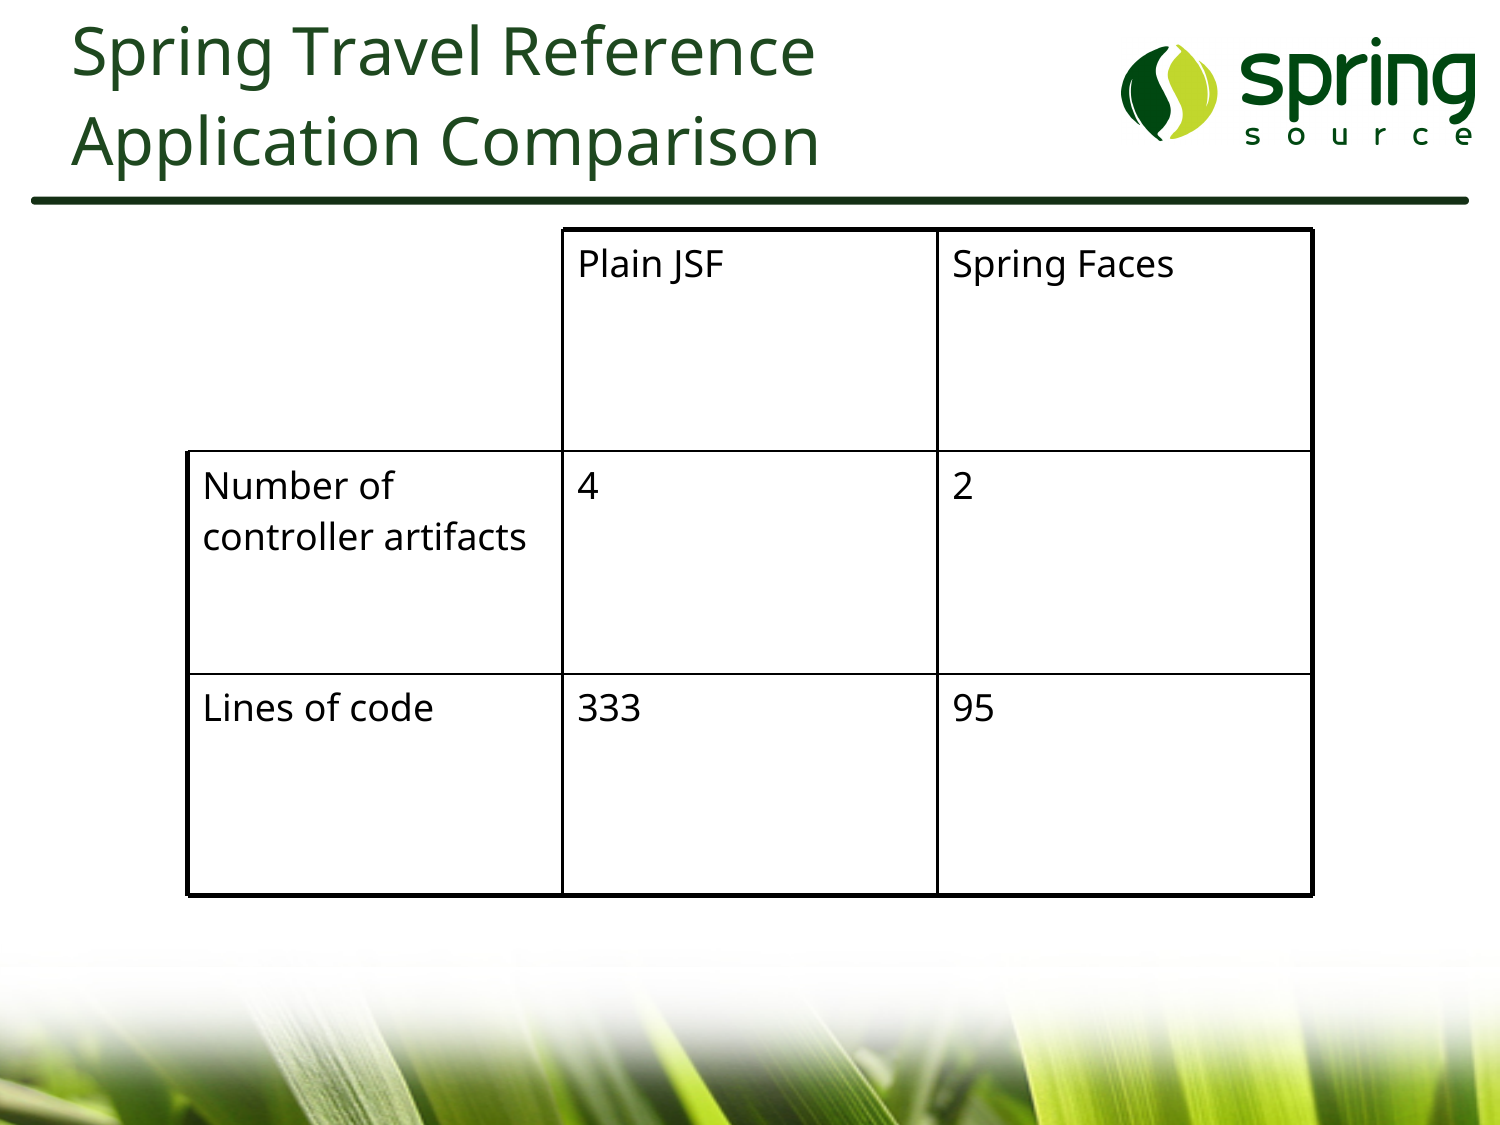

# Spring Travel Reference Application Comparison
Plain JSF
Spring Faces
Number of controller artifacts
4
2
Lines of code
333
95